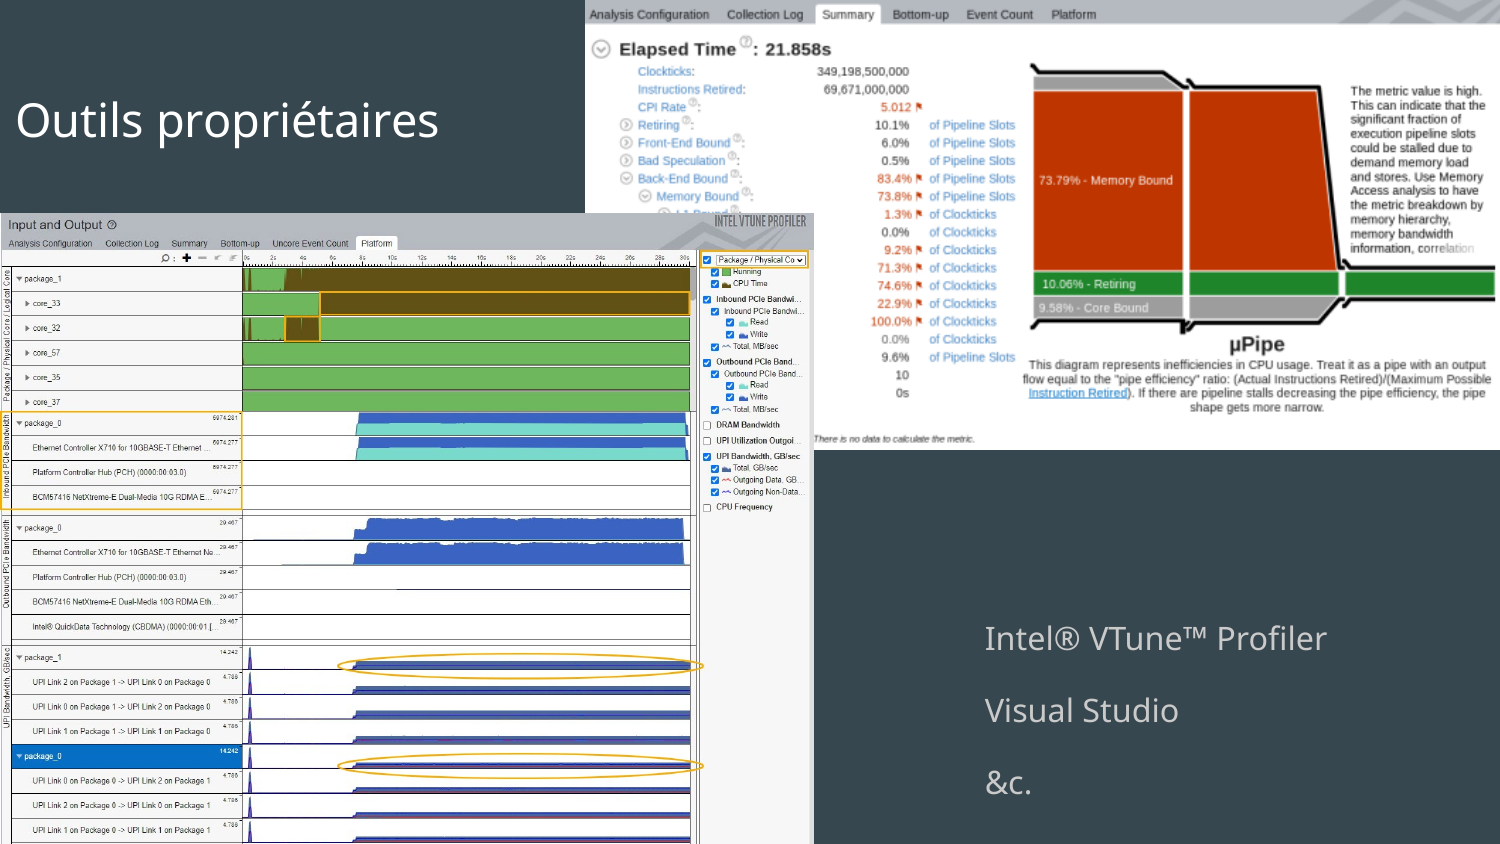

# Outils propriétaires
Intel® VTune™ Profiler
Visual Studio
&c.